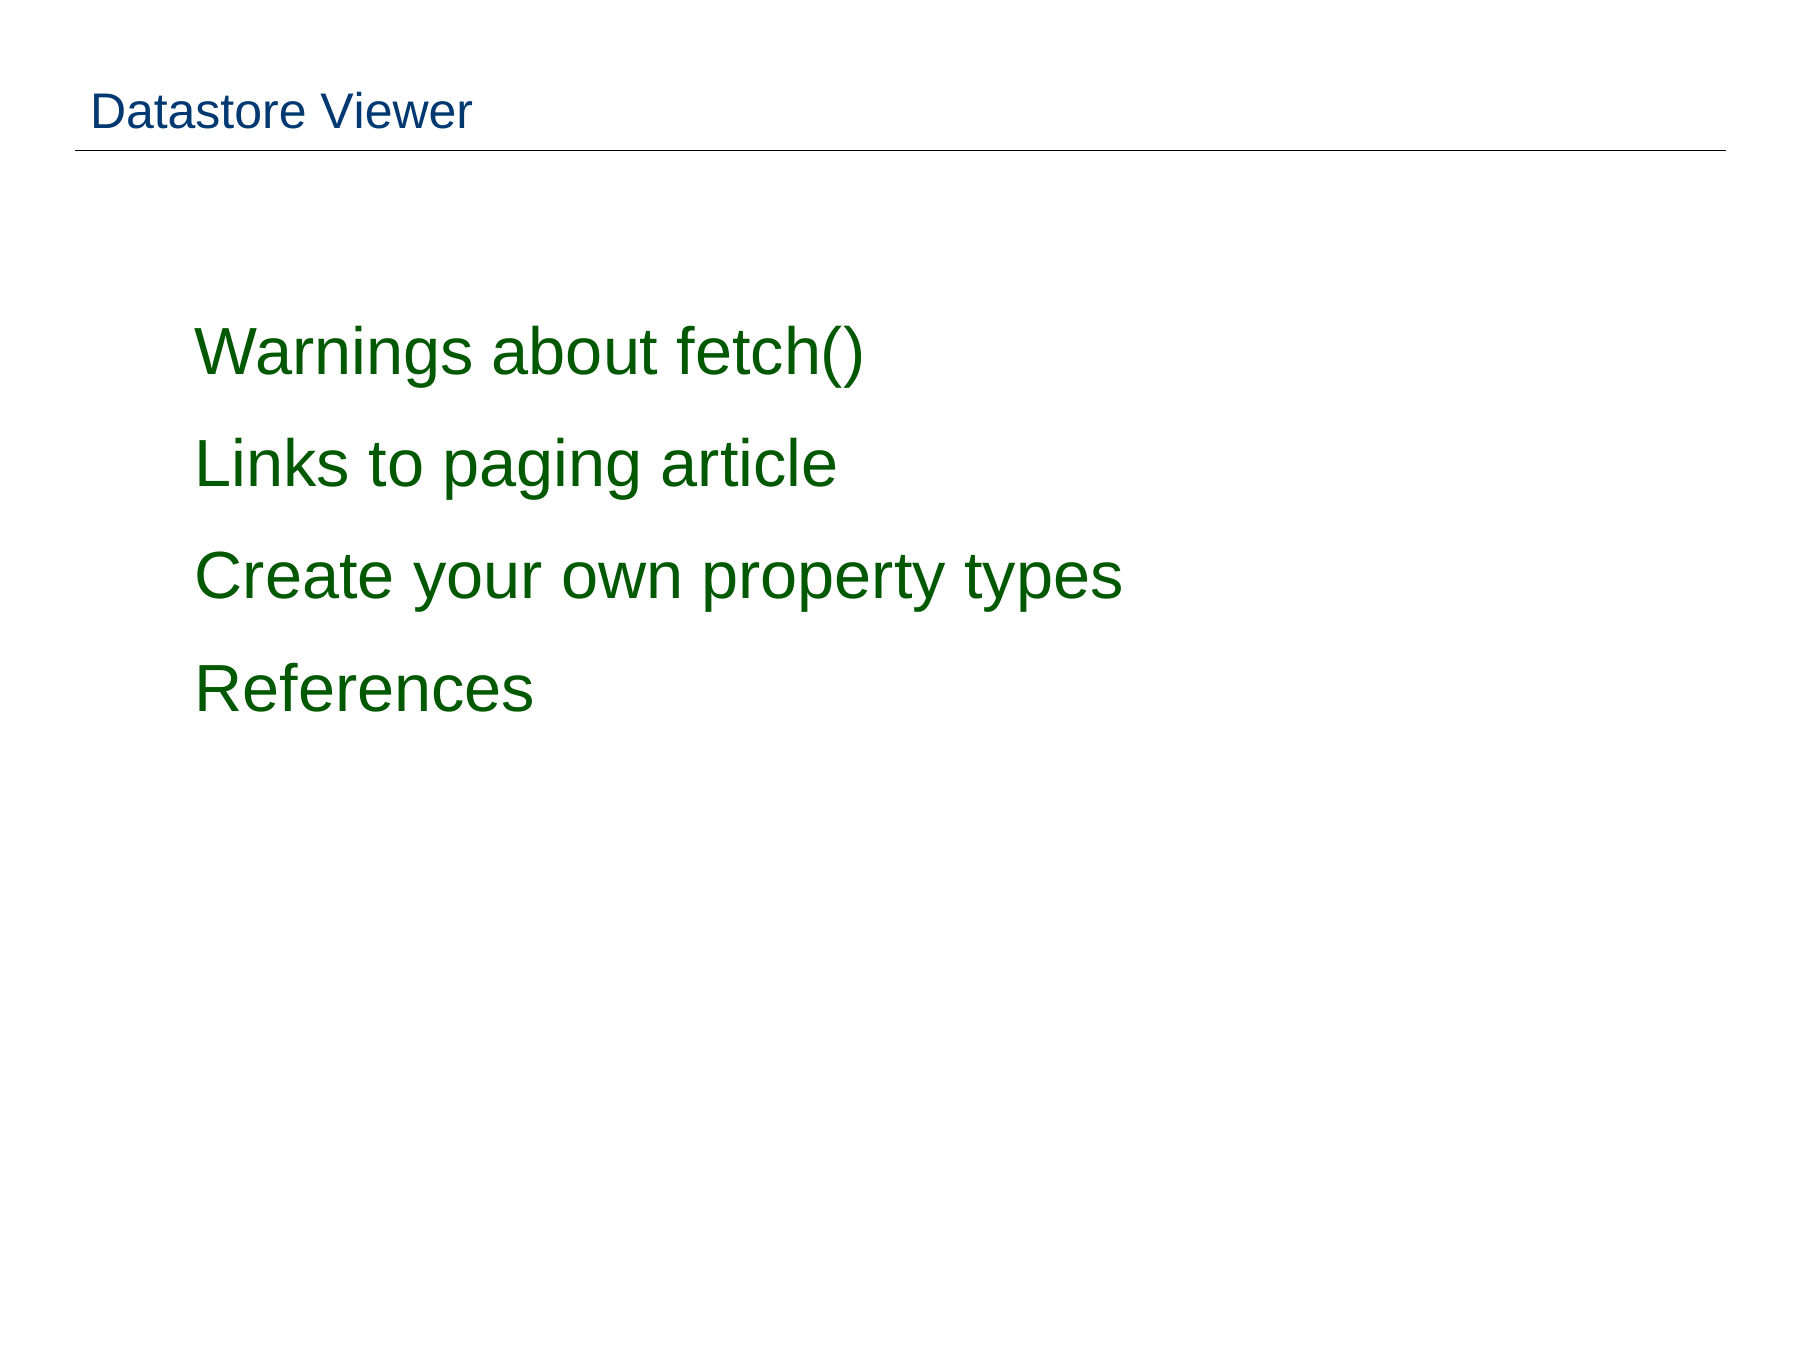

# Datastore Viewer
Warnings about fetch()
Links to paging article
Create your own property types
References